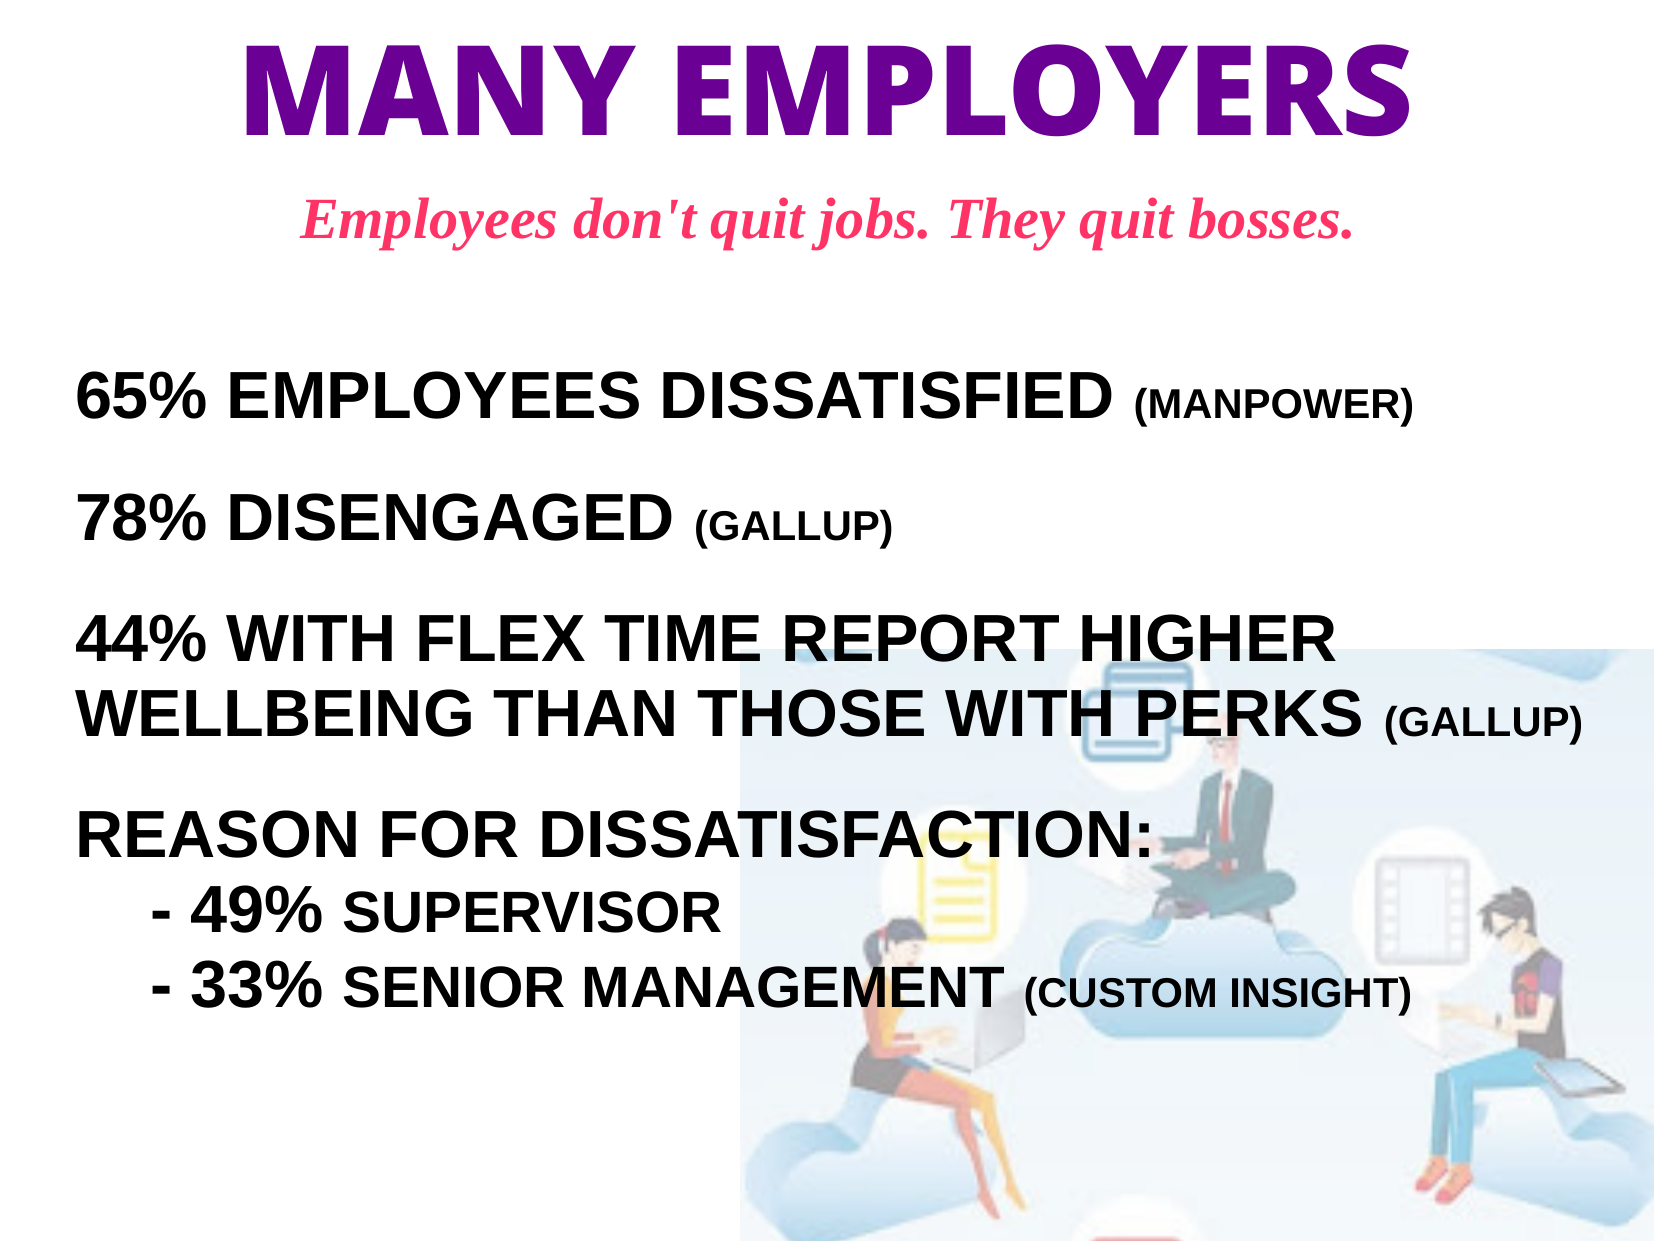

MANY EMPLOYERS
Employees don't quit jobs. They quit bosses.
# 65% EMPLOYEES DISSATISFIED (MANPOWER)
78% DISENGAGED (GALLUP)
44% WITH FLEX TIME REPORT HIGHER WELLBEING THAN THOSE WITH PERKS (GALLUP)
REASON FOR DISSATISFACTION:
	- 49% SUPERVISOR
	- 33% SENIOR MANAGEMENT (CUSTOM INSIGHT)